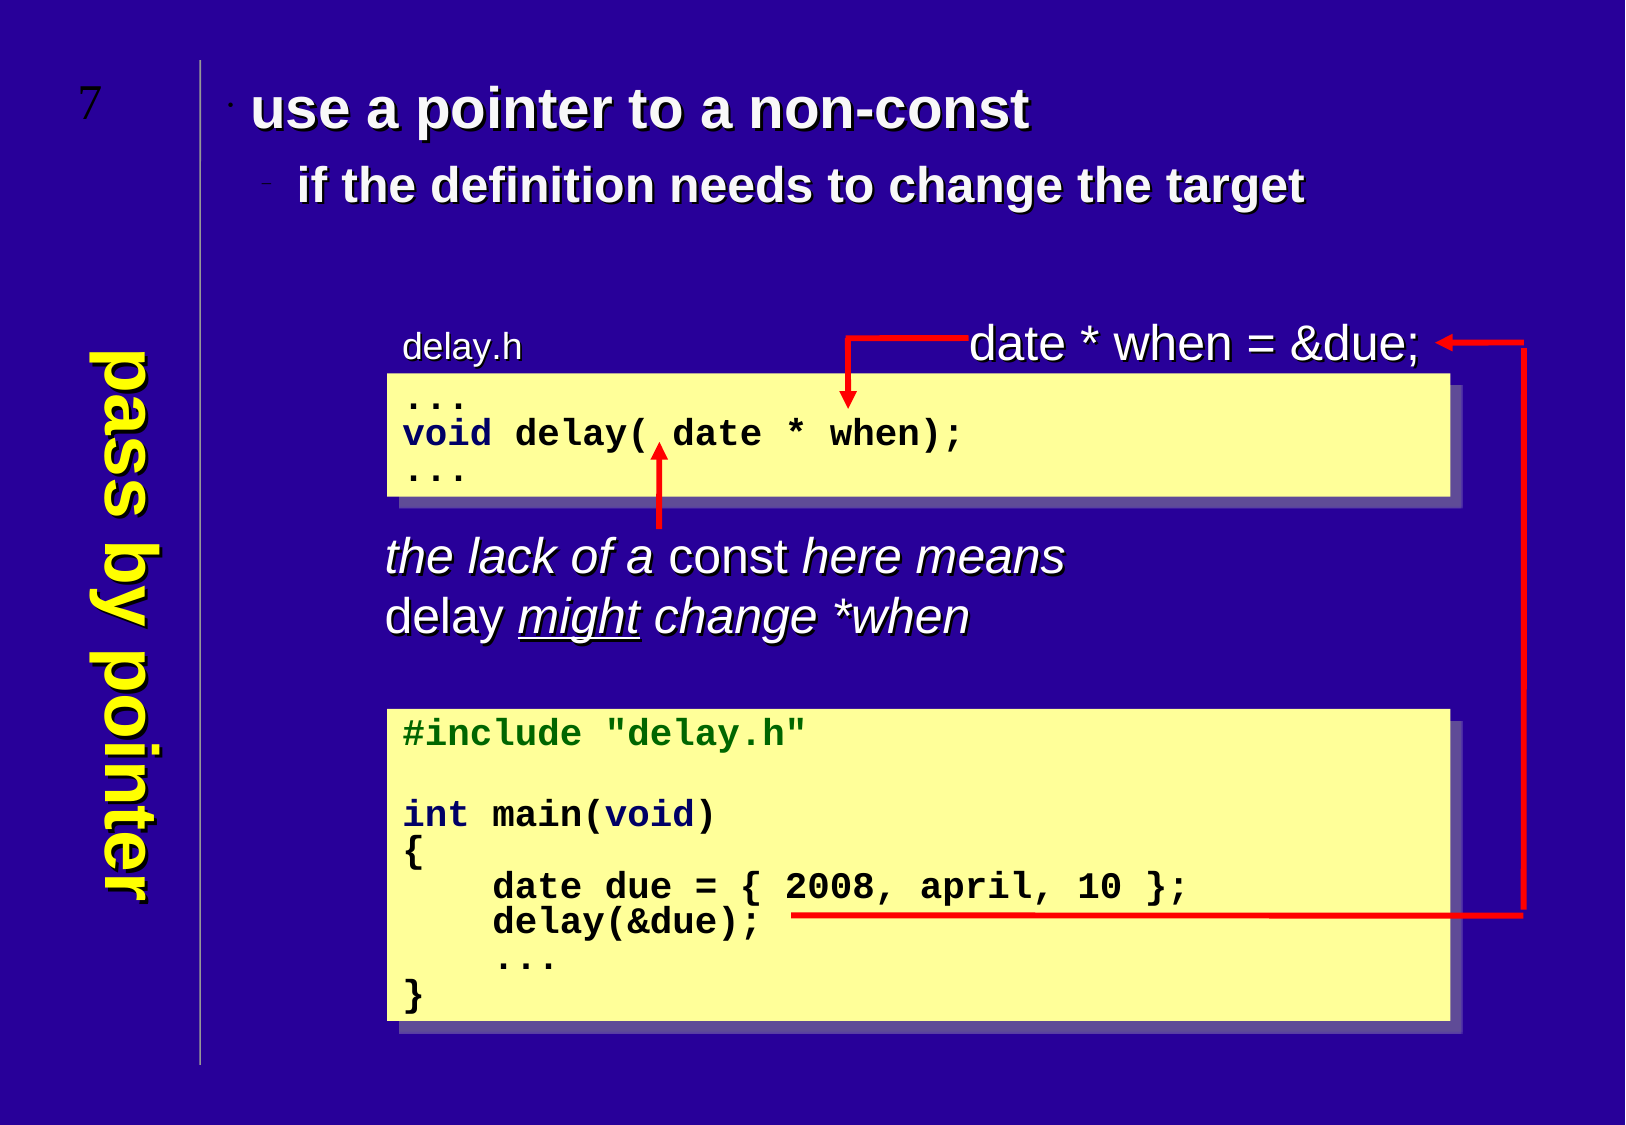

7
 use a pointer to a non-const
if the definition needs to change the target
# pass by pointer
date * when = &due;
delay.h
...
void delay( date * when);
...
the lack of a const here means
delay might change *when
#include "delay.h"
int main(void)
{
 date due = { 2008, april, 10 };
 delay(&due);
 ...
}